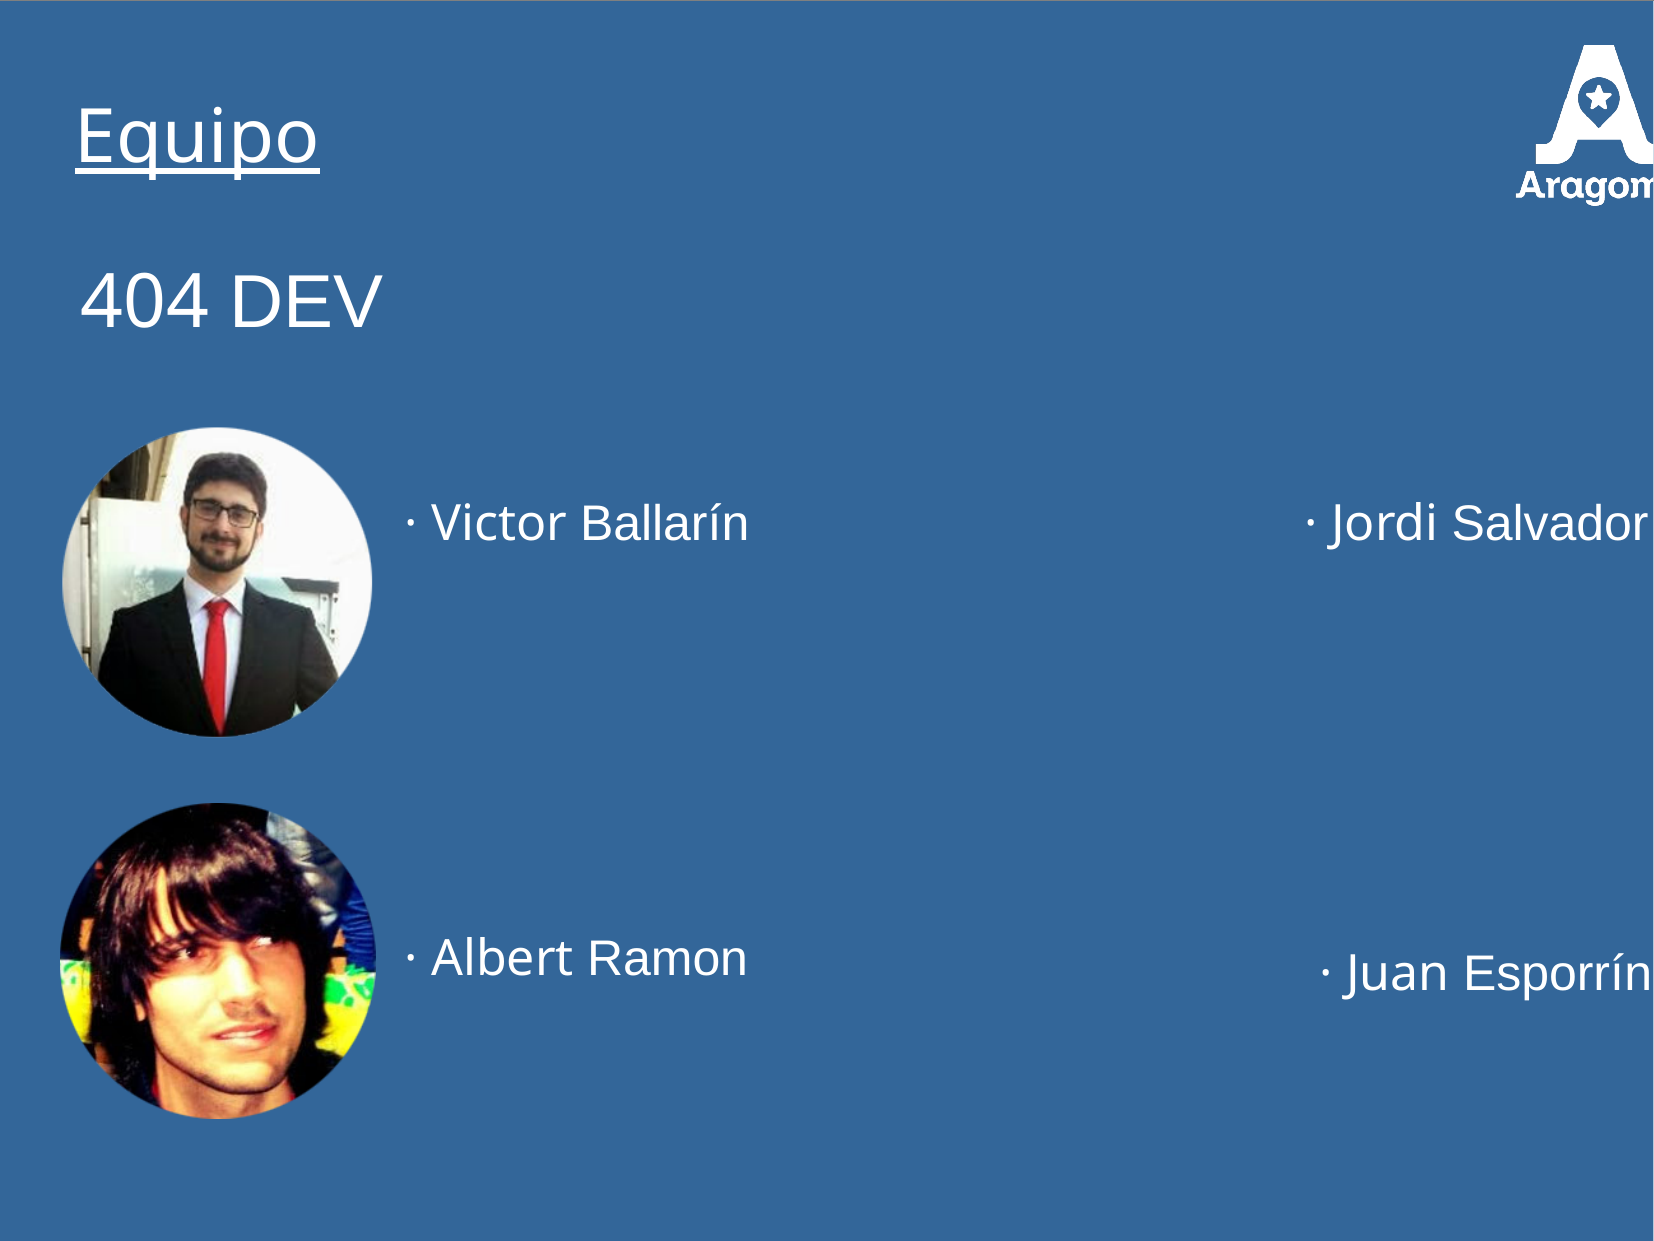

Equipo
404 DEV
· Victor Ballarín
· Jordi Salvador
· Albert Ramon
· Juan Esporrín